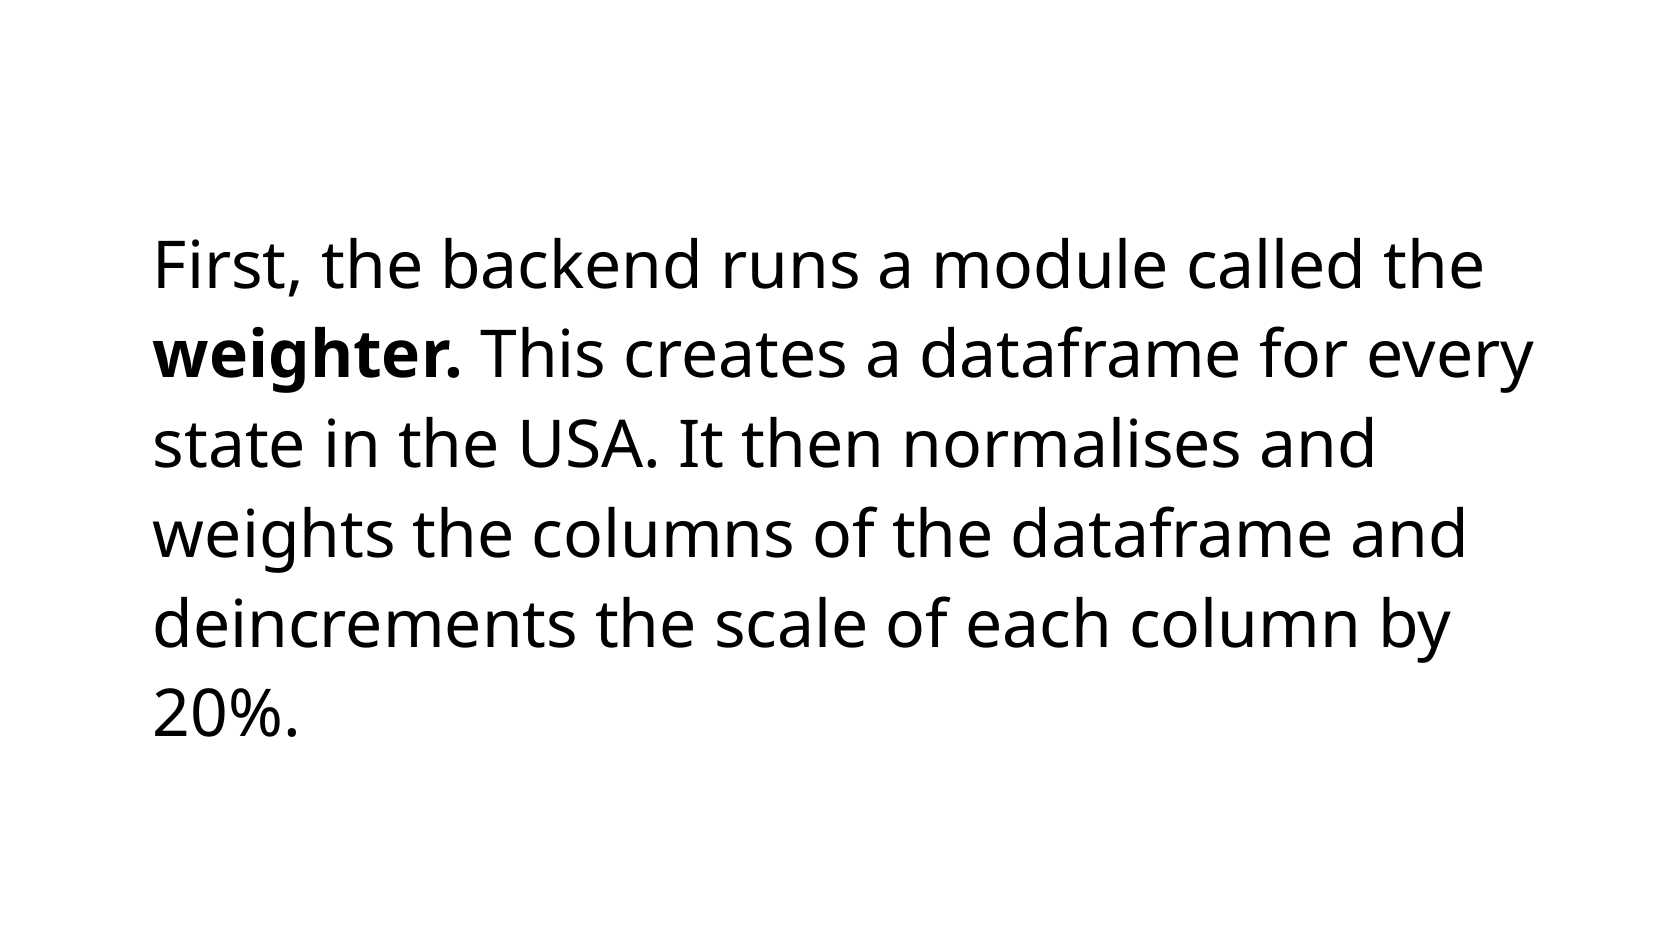

# First, the backend runs a module called the weighter. This creates a dataframe for every state in the USA. It then normalises and weights the columns of the dataframe and deincrements the scale of each column by 20%.